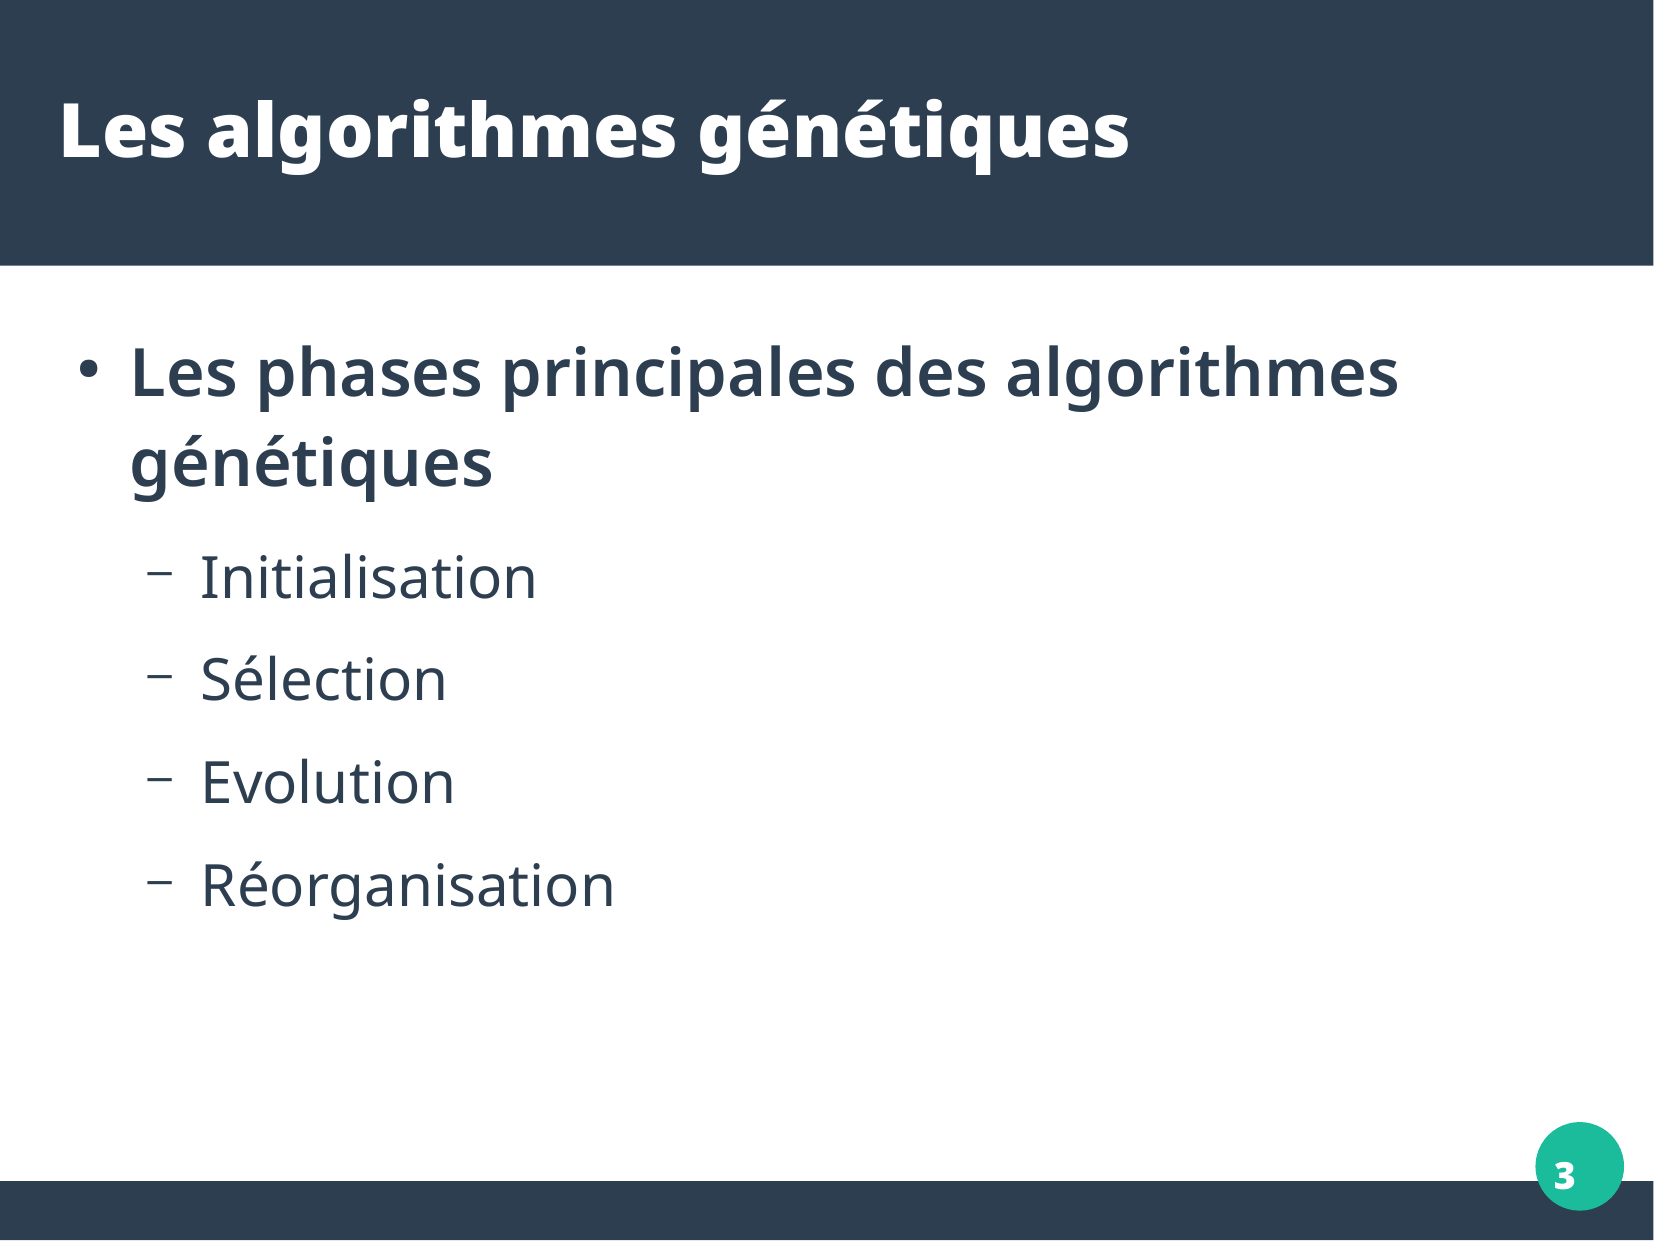

# Les algorithmes génétiques
Les phases principales des algorithmes génétiques
Initialisation
Sélection
Evolution
Réorganisation
3